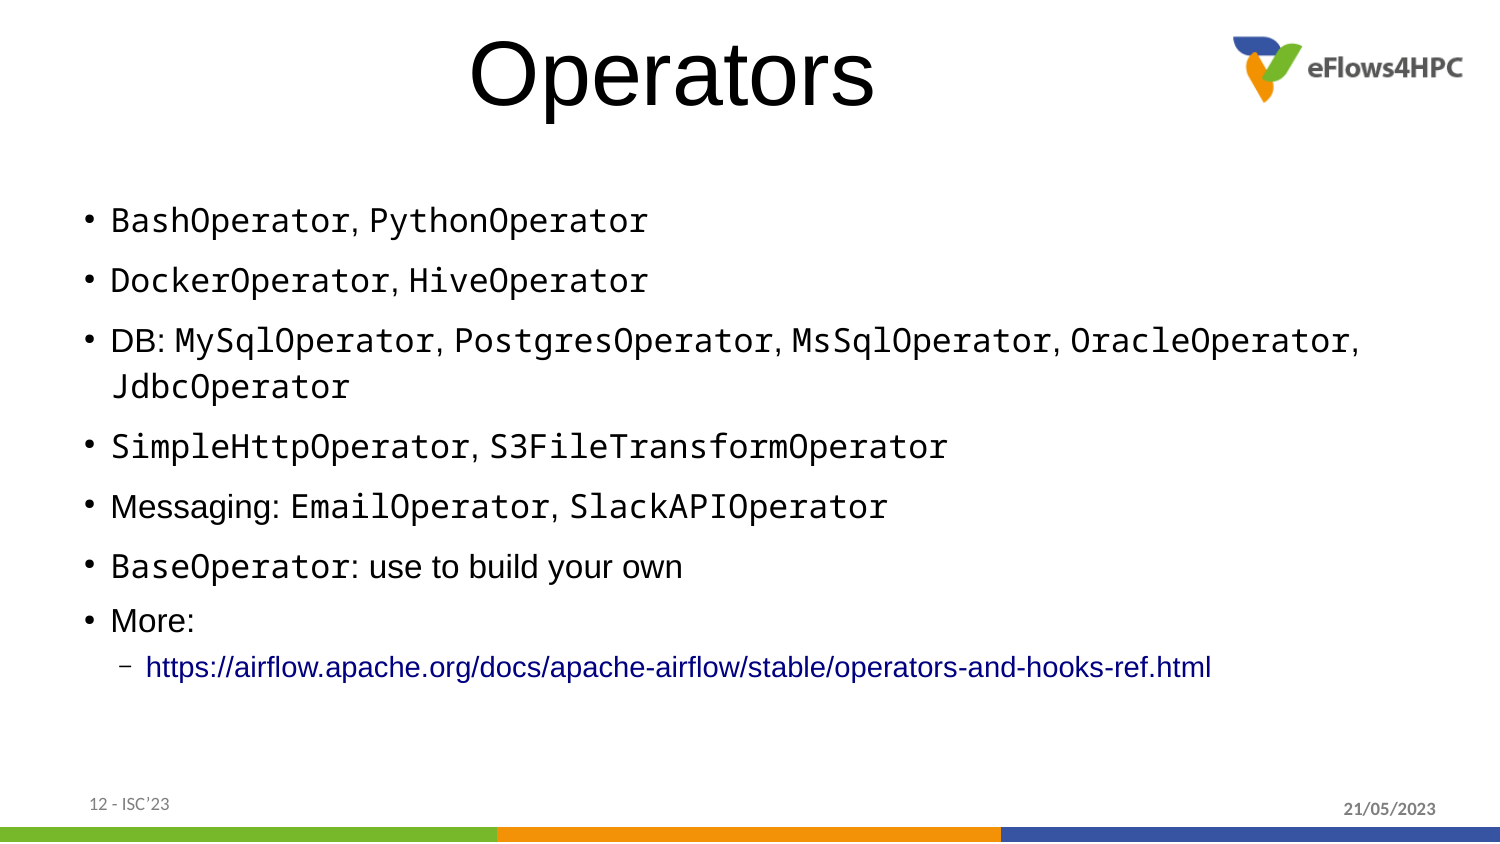

# Operators
BashOperator, PythonOperator
DockerOperator, HiveOperator
DB: MySqlOperator, PostgresOperator, MsSqlOperator, OracleOperator, JdbcOperator
SimpleHttpOperator, S3FileTransformOperator
Messaging: EmailOperator, SlackAPIOperator
BaseOperator: use to build your own
More:
https://airflow.apache.org/docs/apache-airflow/stable/operators-and-hooks-ref.html